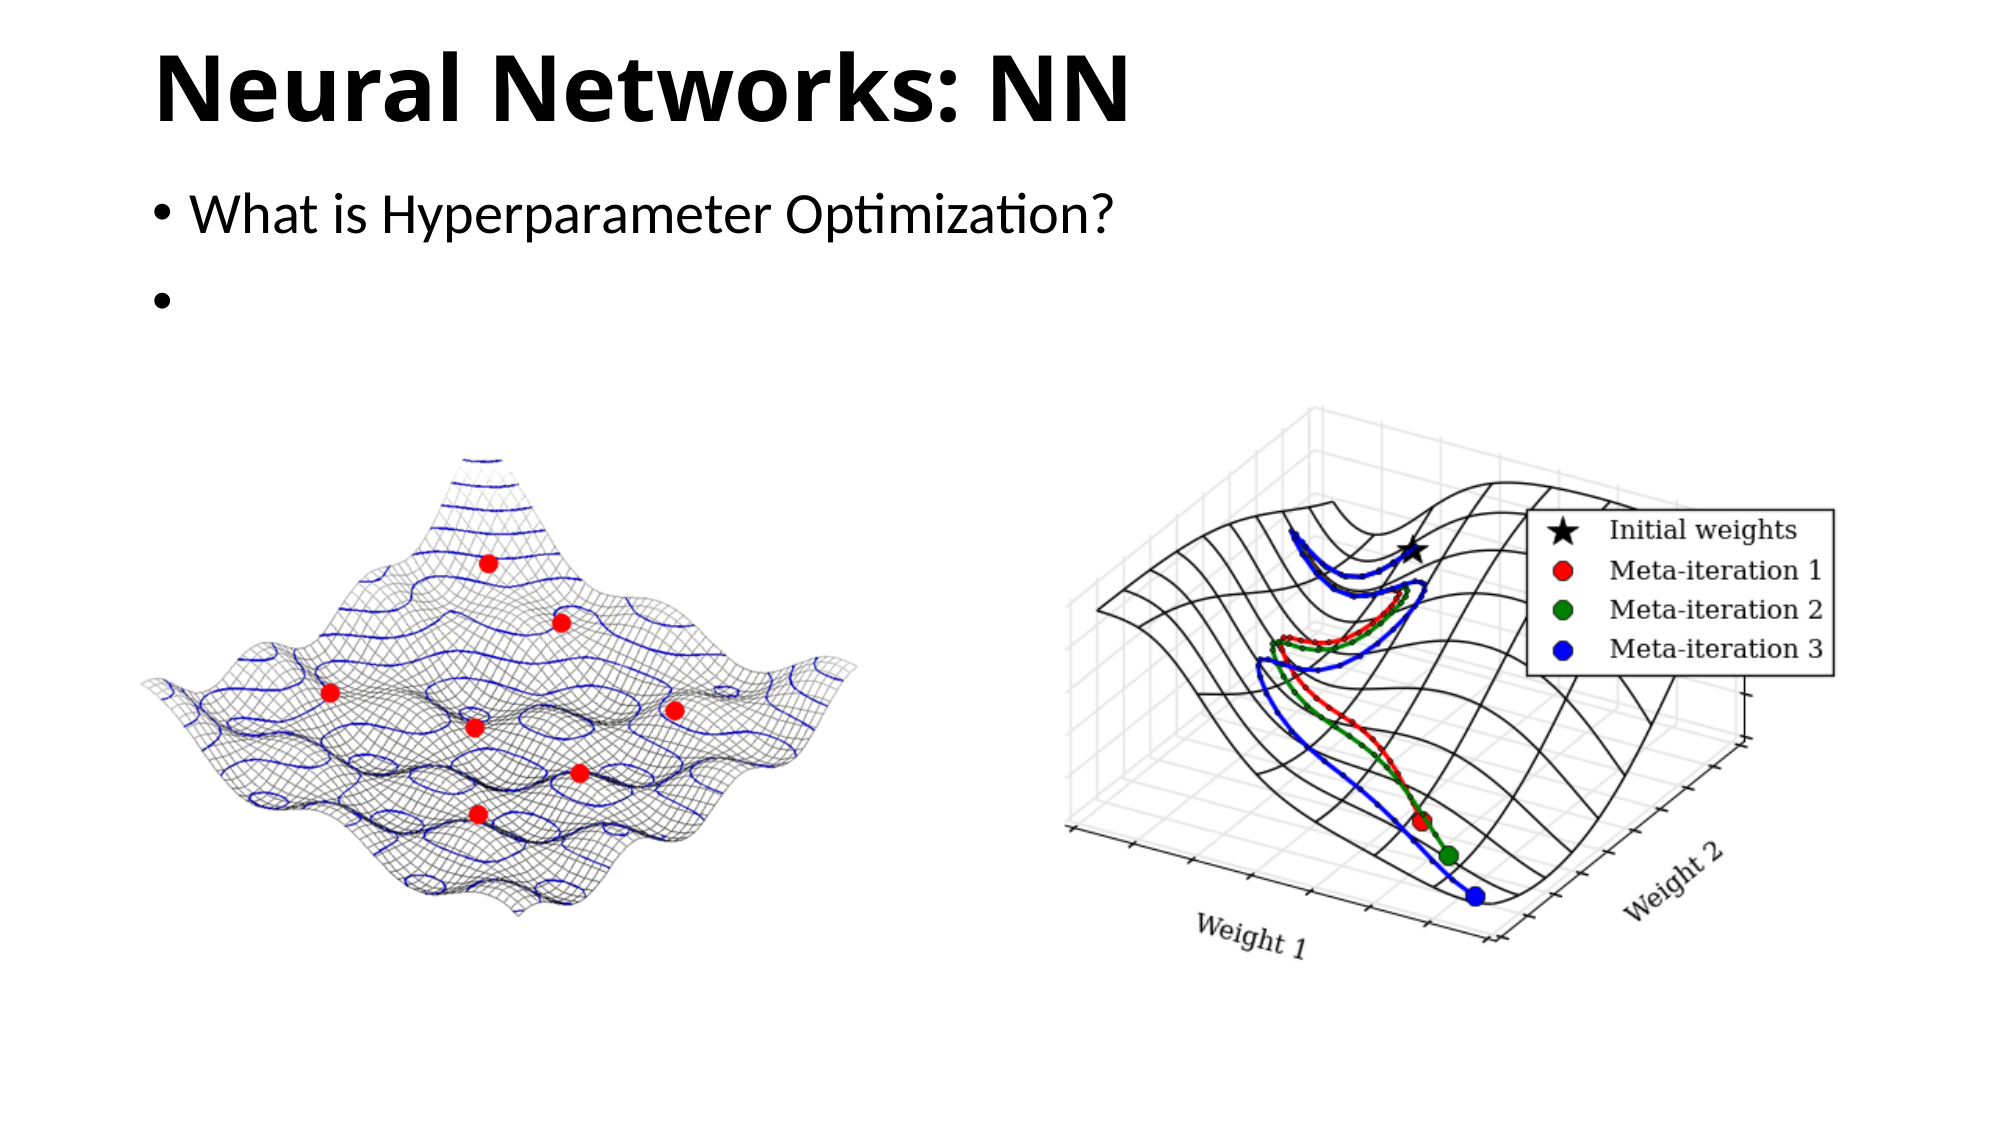

# Neural Networks: NN
What is Hyperparameter Optimization?